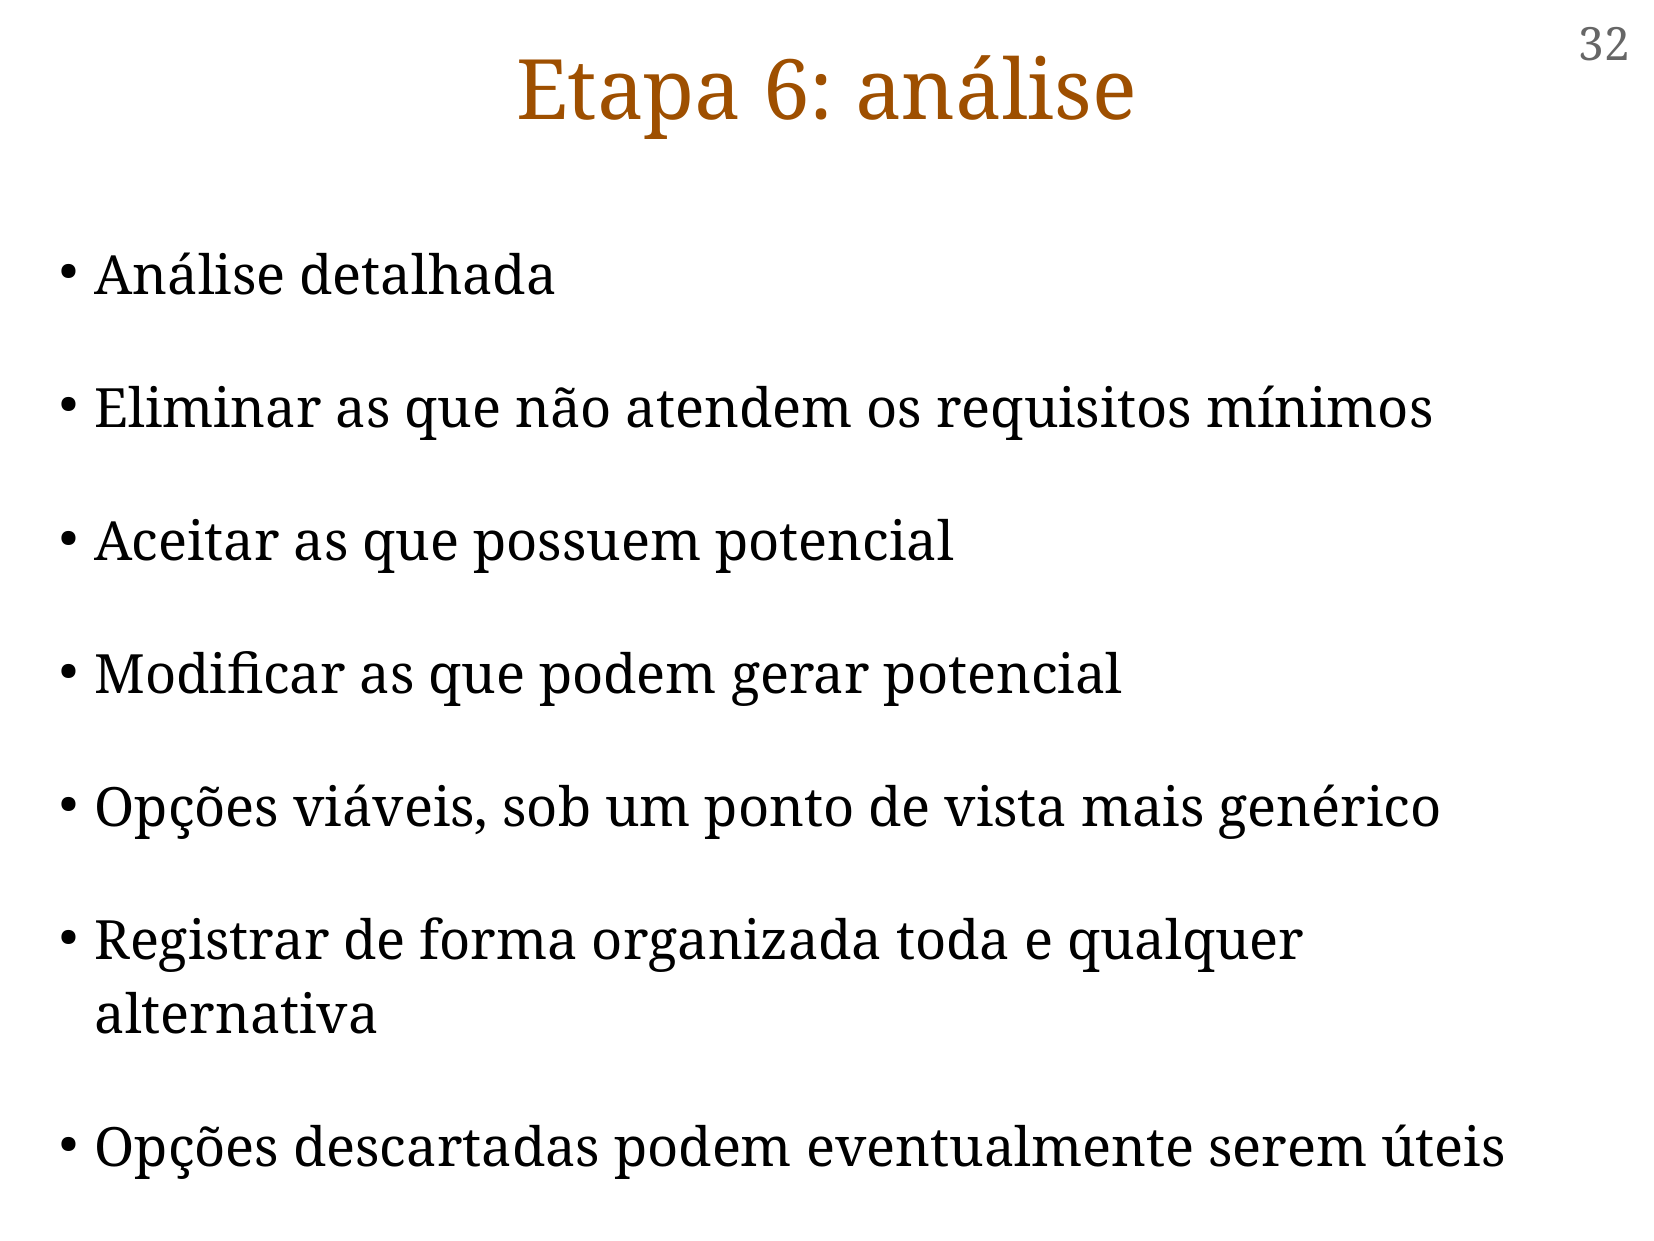

32
# Etapa 6: análise
Análise detalhada
Eliminar as que não atendem os requisitos mínimos
Aceitar as que possuem potencial
Modificar as que podem gerar potencial
Opções viáveis, sob um ponto de vista mais genérico
Registrar de forma organizada toda e qualquer alternativa
Opções descartadas podem eventualmente serem úteis